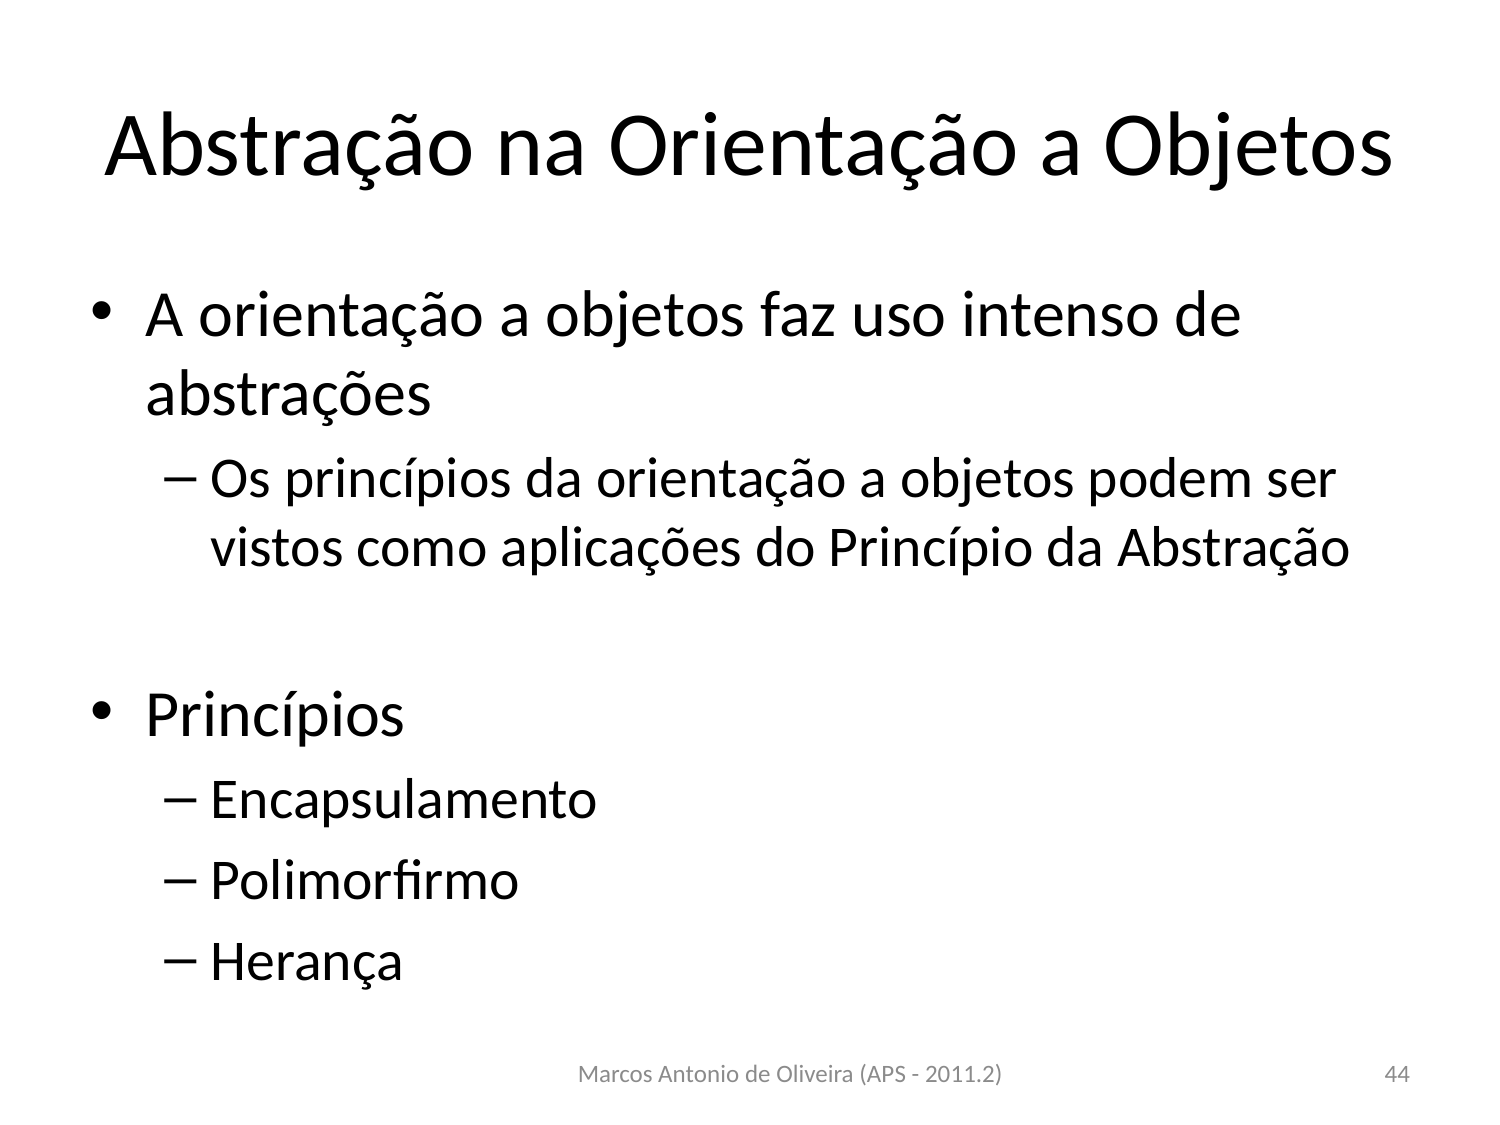

# Abstração na Orientação a Objetos
A orientação a objetos faz uso intenso de abstrações
Os princípios da orientação a objetos podem ser vistos como aplicações do Princípio da Abstração
Princípios
Encapsulamento
Polimorfirmo
Herança
Marcos Antonio de Oliveira (APS - 2011.2)